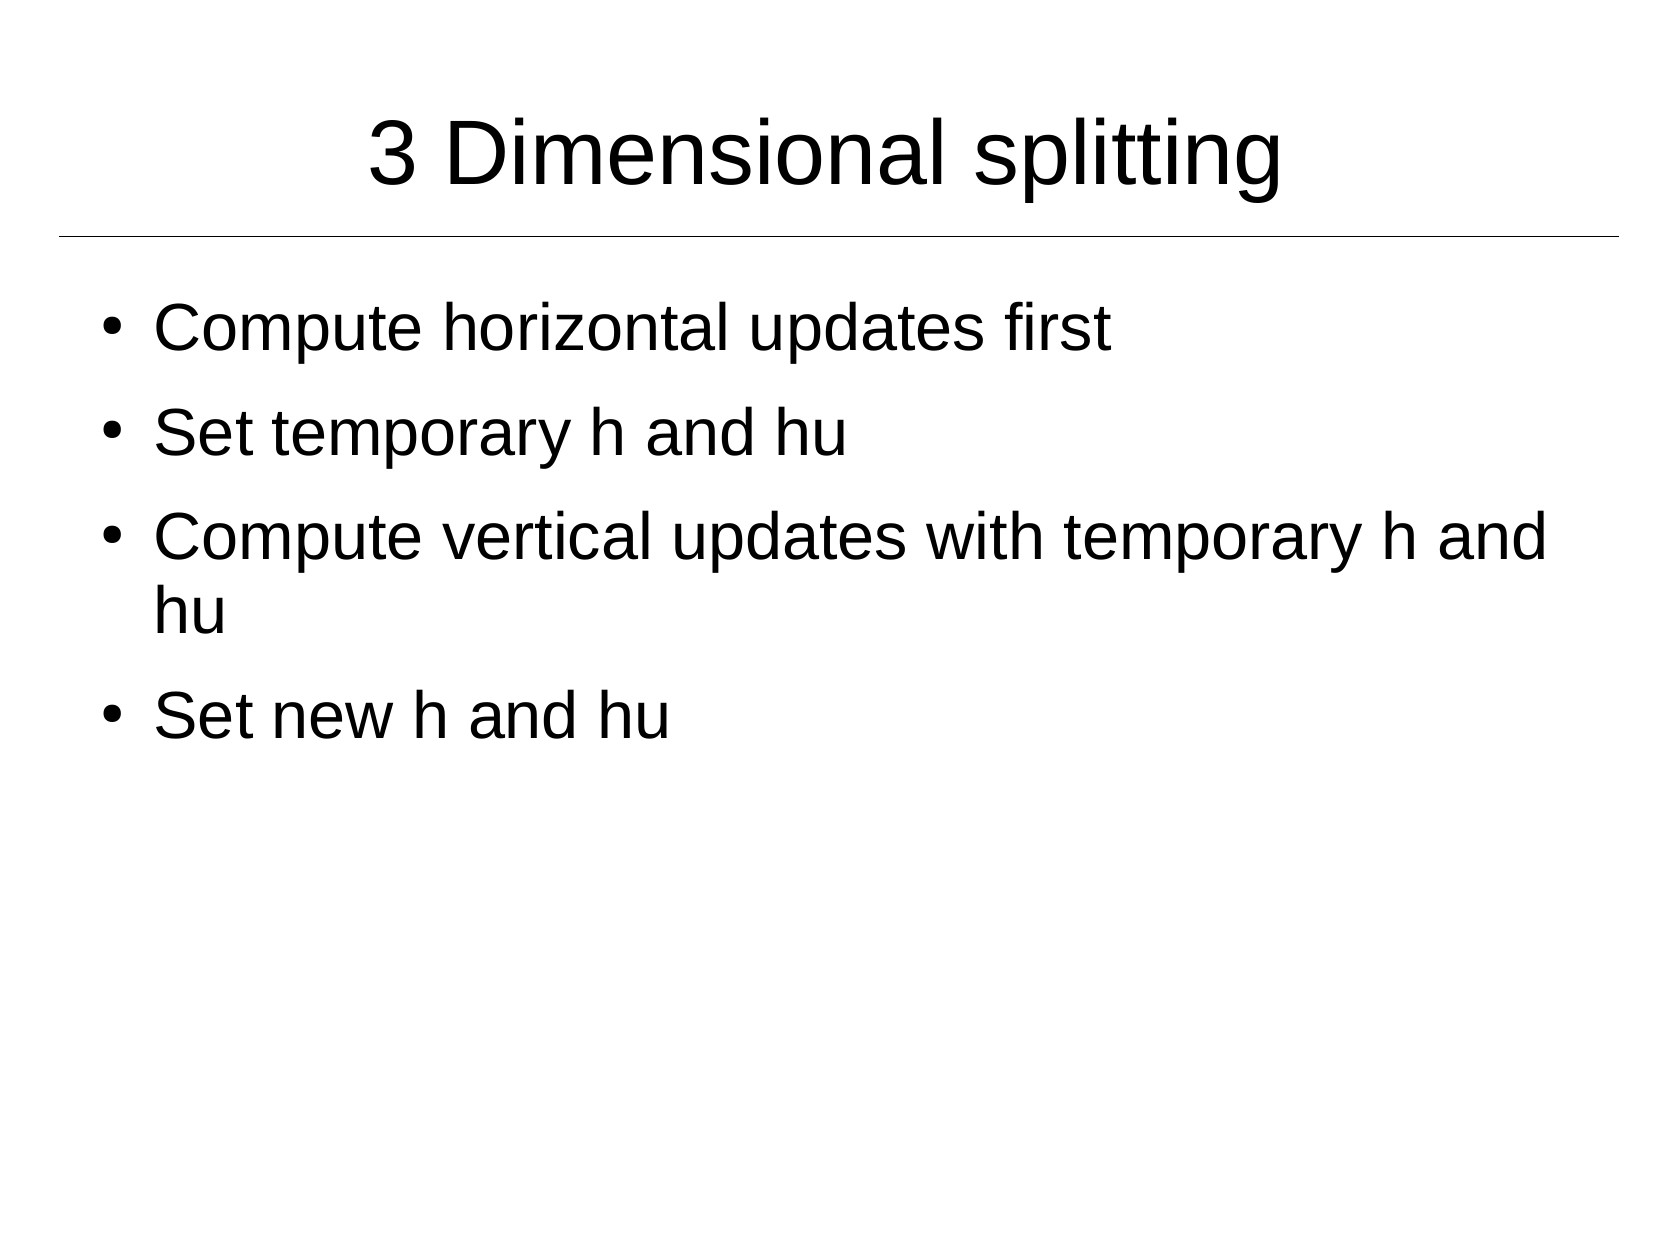

# 3 Dimensional splitting
Compute horizontal updates first
Set temporary h and hu
Compute vertical updates with temporary h and hu
Set new h and hu